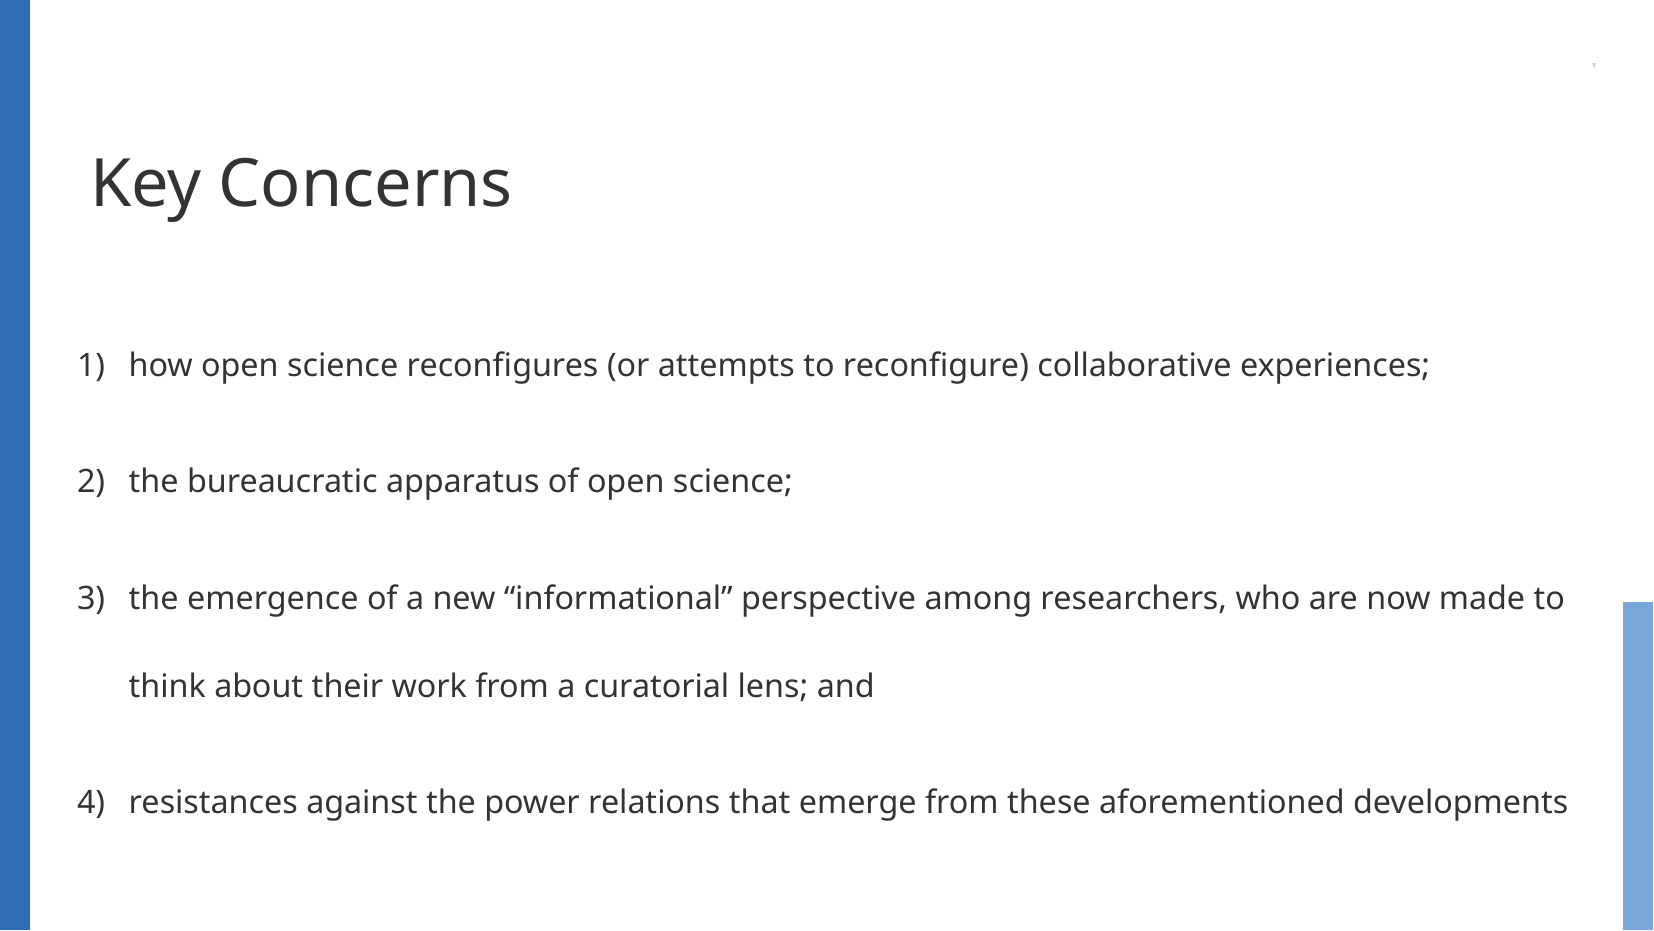

Key Concerns
# how open science reconfigures (or attempts to reconfigure) collaborative experiences;
the bureaucratic apparatus of open science;
the emergence of a new “informational” perspective among researchers, who are now made to think about their work from a curatorial lens; and
resistances against the power relations that emerge from these aforementioned developments